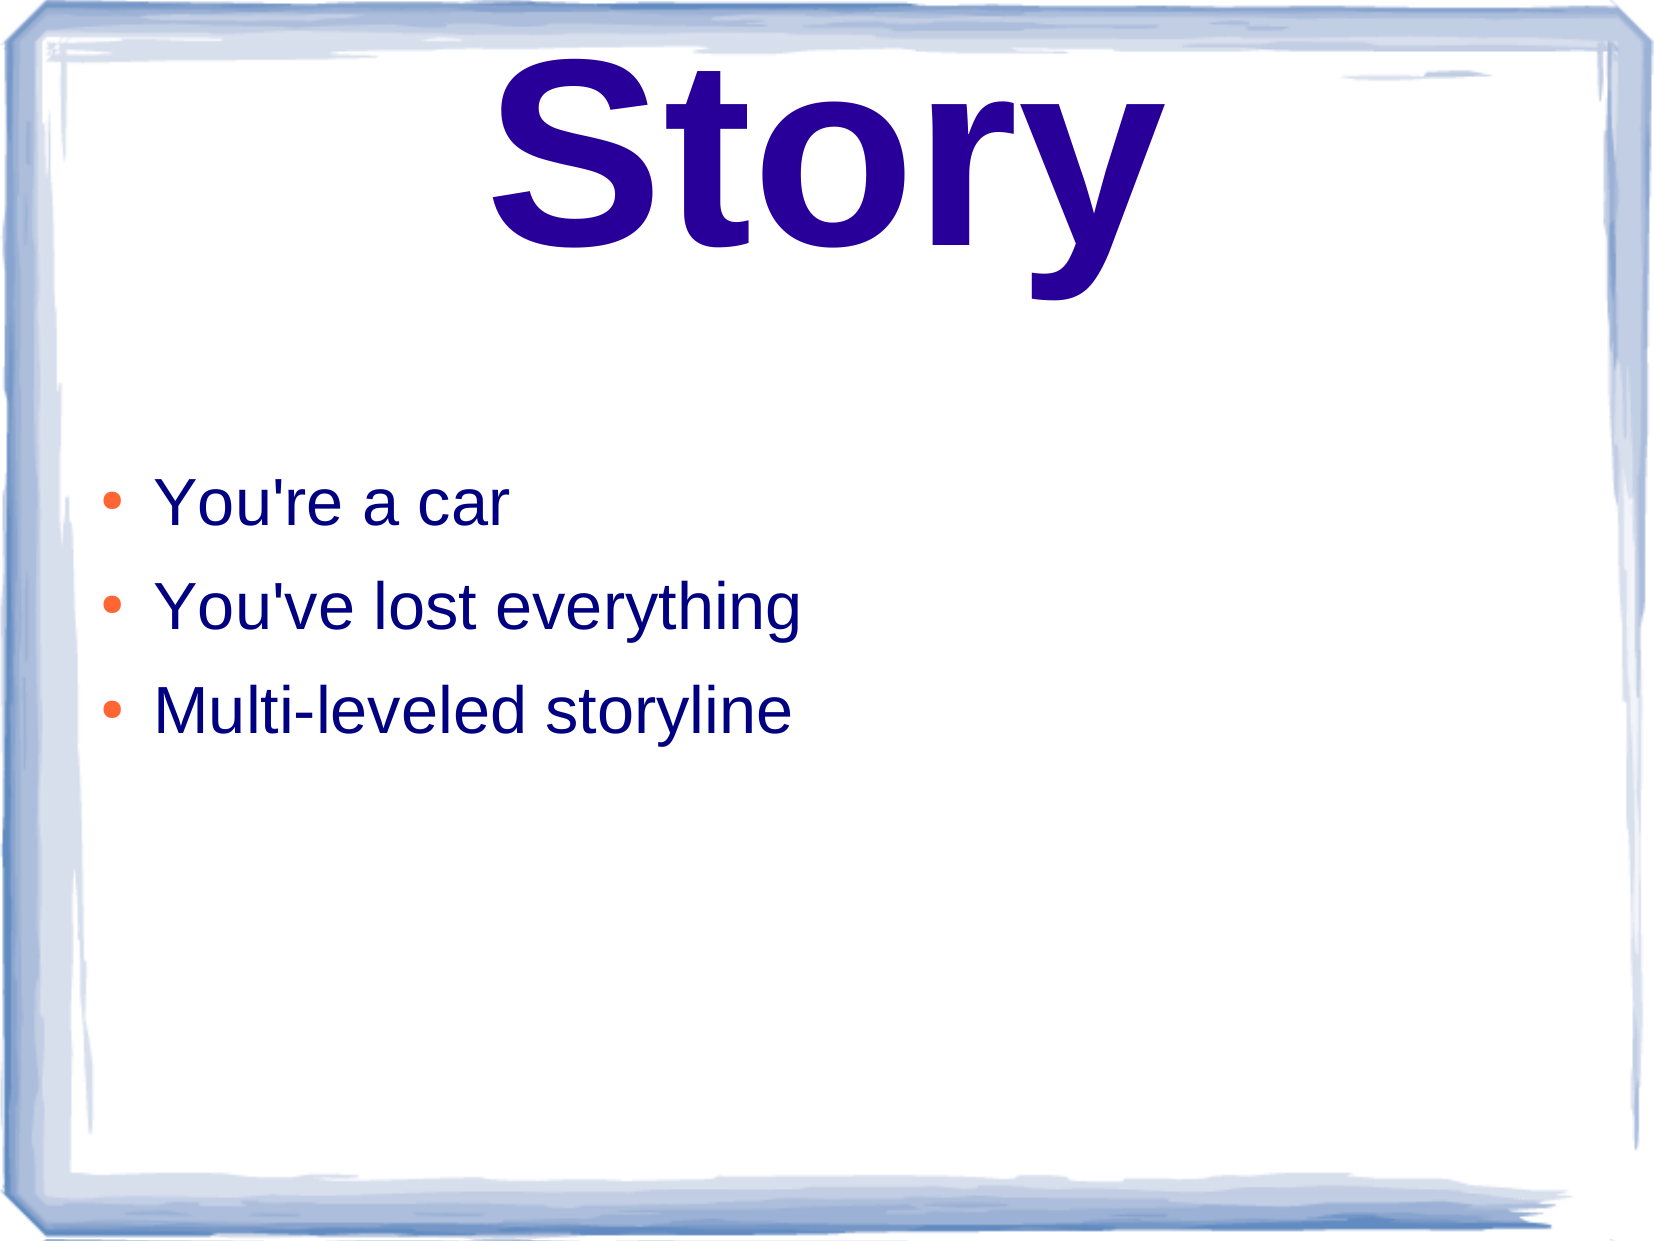

# Story
You're a car
You've lost everything
Multi-leveled storyline